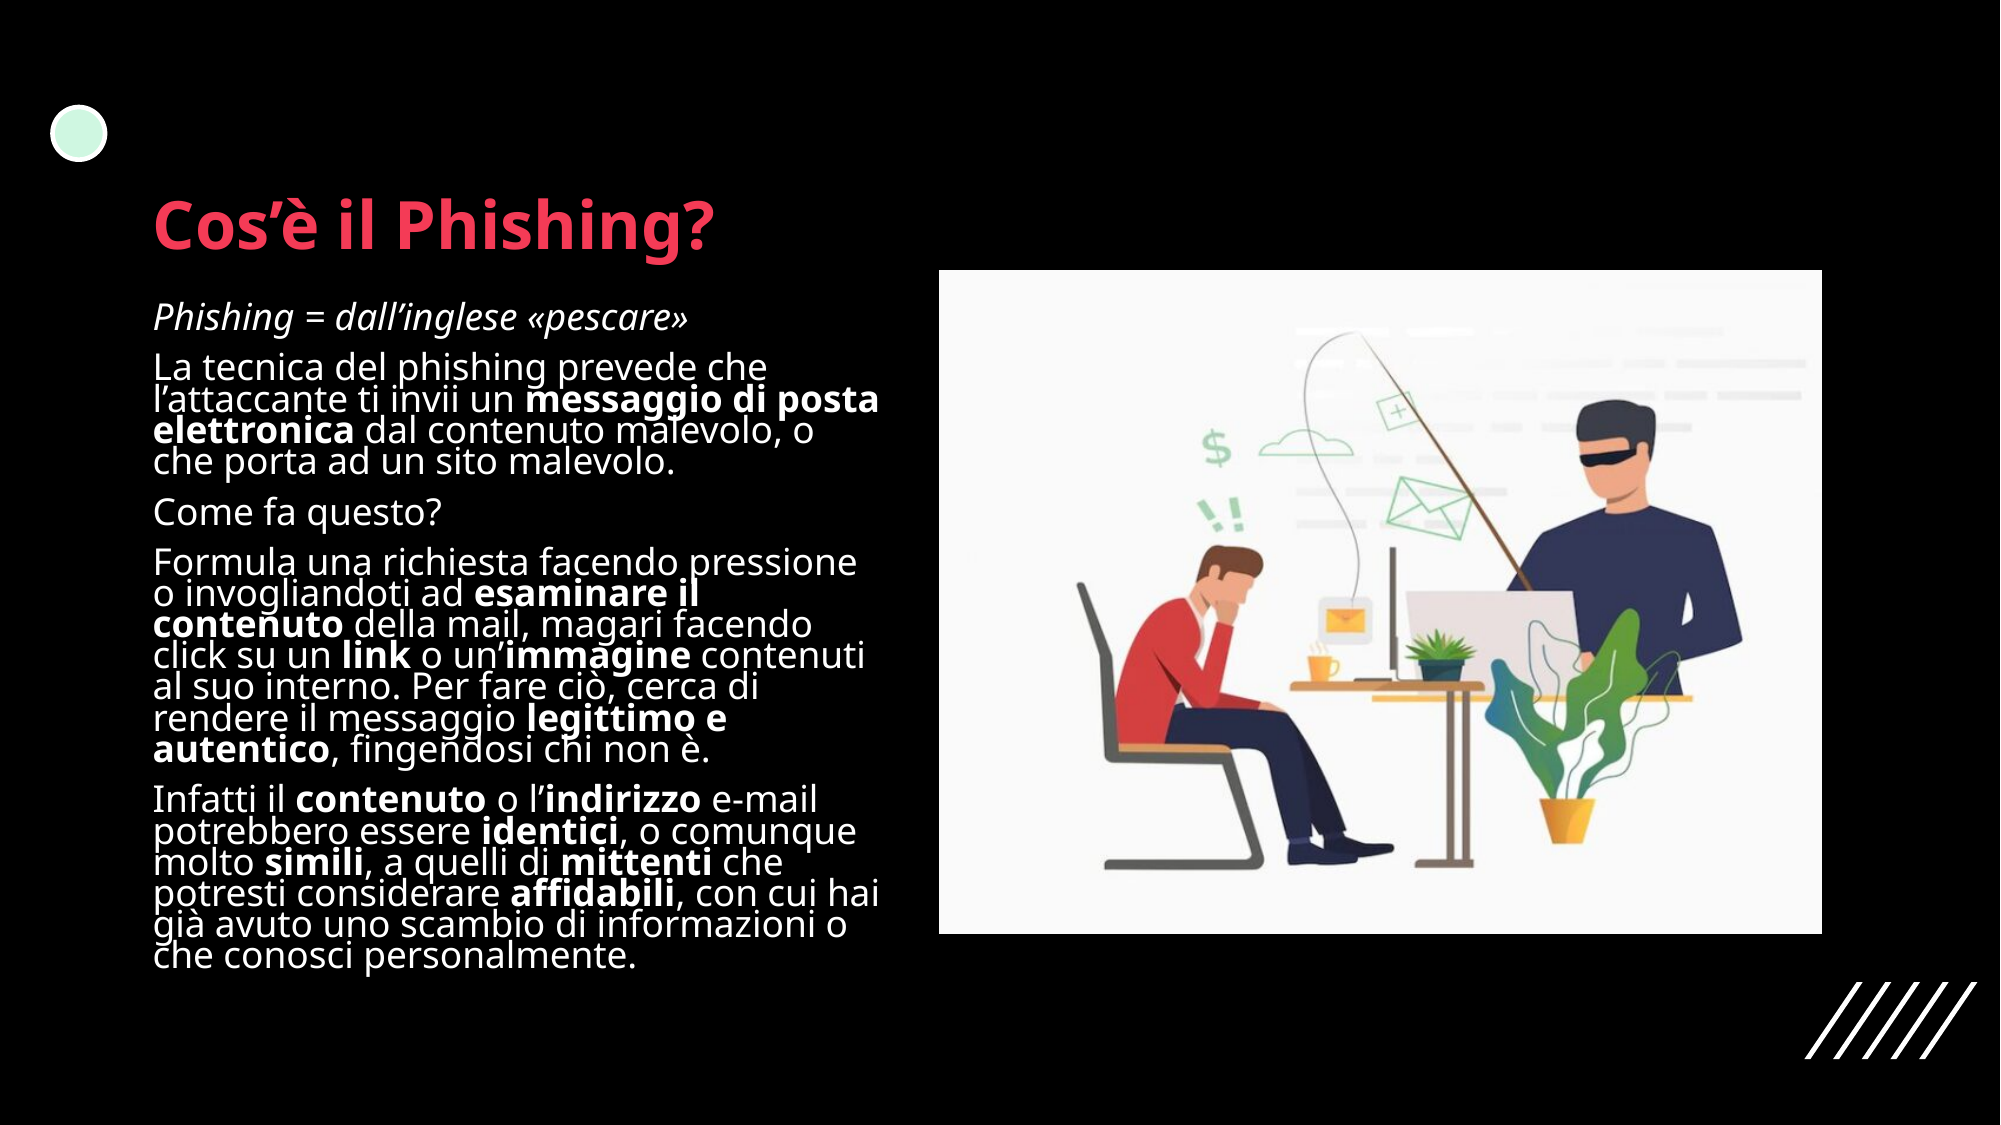

# Cos’è il Phishing?
Phishing = dall’inglese «pescare»
La tecnica del phishing prevede che l’attaccante ti invii un messaggio di posta elettronica dal contenuto malevolo, o che porta ad un sito malevolo.
Come fa questo?
Formula una richiesta facendo pressione o invogliandoti ad esaminare il contenuto della mail, magari facendo click su un link o un’immagine contenuti al suo interno. Per fare ciò, cerca di rendere il messaggio legittimo e autentico, fingendosi chi non è.
Infatti il contenuto o l’indirizzo e-mail potrebbero essere identici, o comunque molto simili, a quelli di mittenti che potresti considerare affidabili, con cui hai già avuto uno scambio di informazioni o che conosci personalmente.